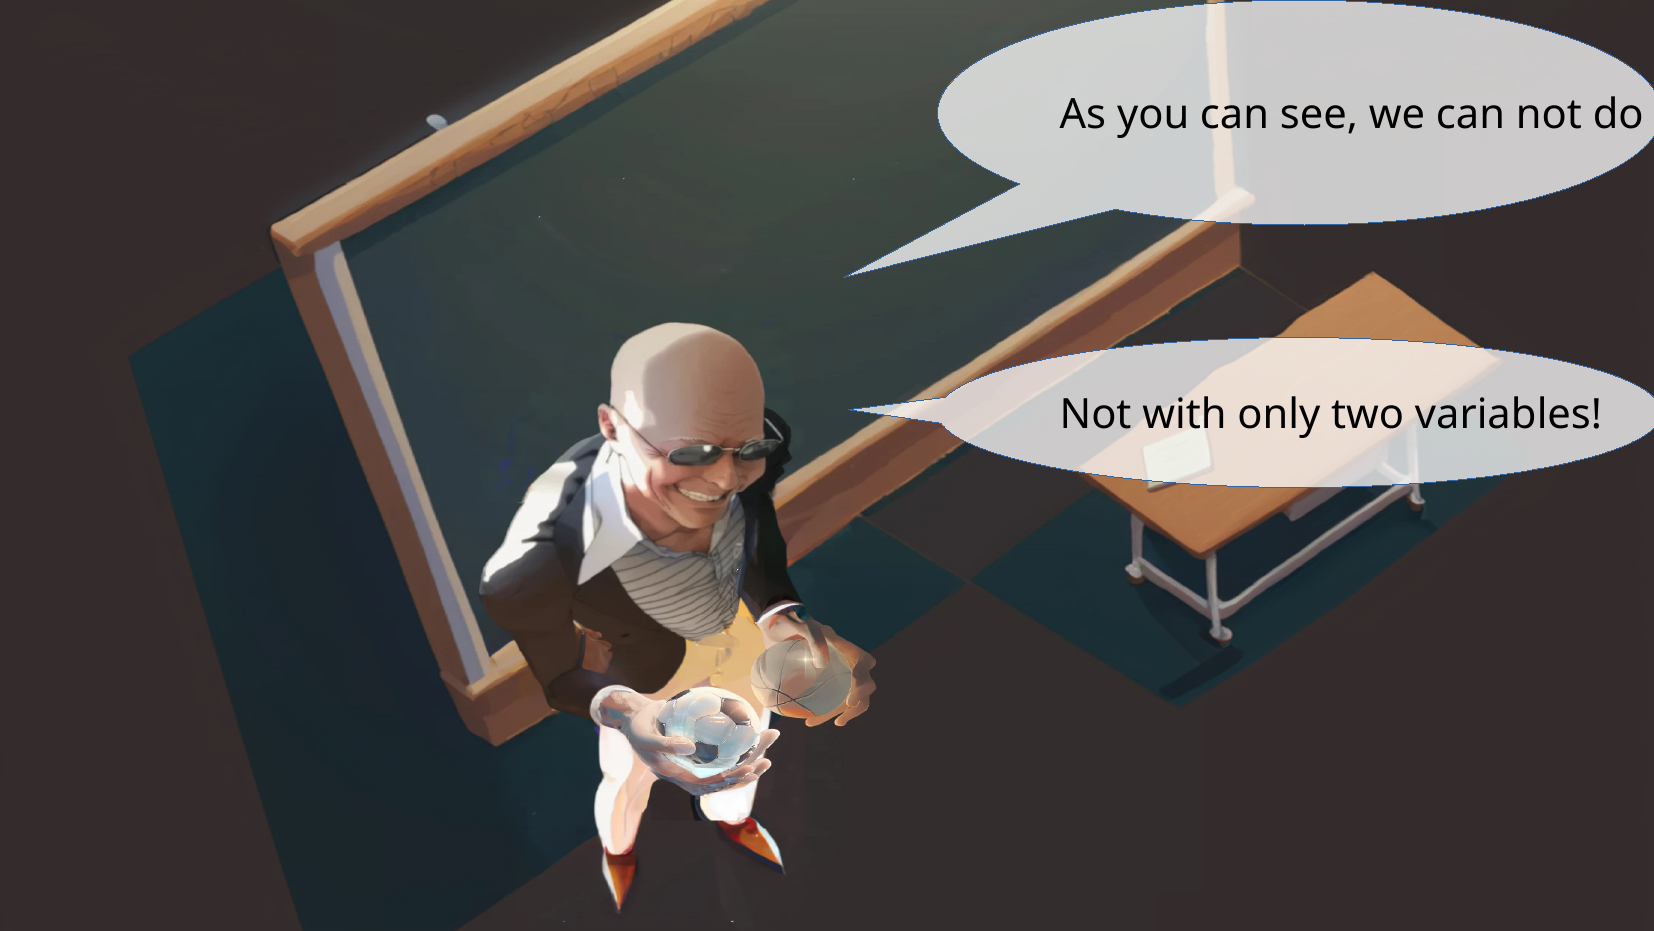

As you can see, we can not do it!
Not with only two variables!